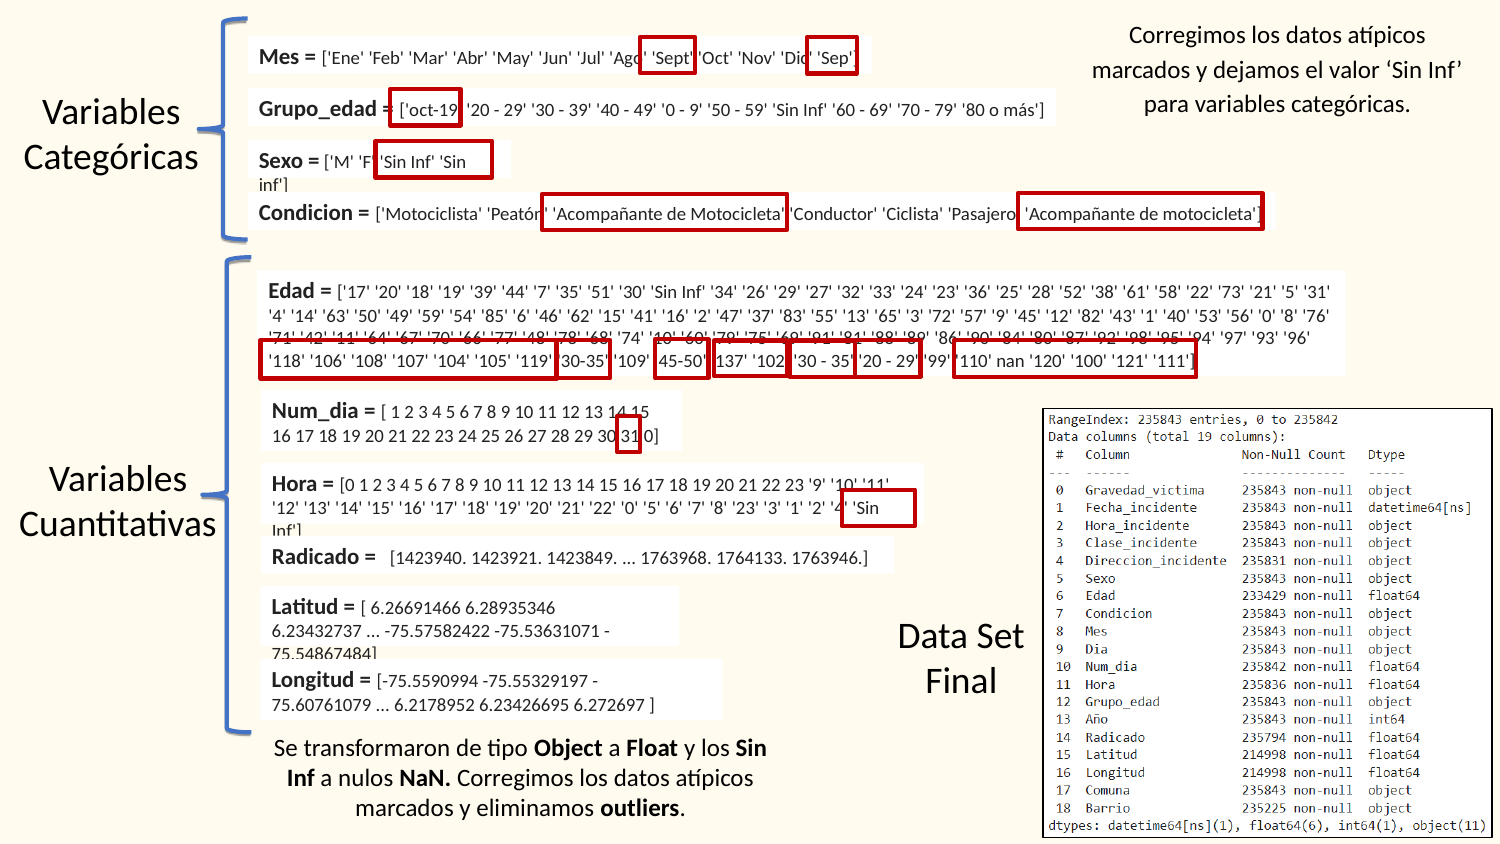

Corregimos los datos atípicos marcados y dejamos el valor ‘Sin Inf’ para variables categóricas.
Variables Categóricas
Mes = ['Ene' 'Feb' 'Mar' 'Abr' 'May' 'Jun' 'Jul' 'Ago' 'Sept' 'Oct' 'Nov' 'Dic' 'Sep']
Grupo_edad = ['oct-19' '20 - 29' '30 - 39' '40 - 49' '0 - 9' '50 - 59' 'Sin Inf' '60 - 69' '70 - 79' '80 o más']
Sexo = ['M' 'F' 'Sin Inf' 'Sin inf']
Condicion = ['Motociclista' 'Peatón' 'Acompañante de Motocicleta' 'Conductor' 'Ciclista' 'Pasajero' 'Acompañante de motocicleta']
Variables Cuantitativas
Edad = ['17' '20' '18' '19' '39' '44' '7' '35' '51' '30' 'Sin Inf' '34' '26' '29' '27' '32' '33' '24' '23' '36' '25' '28' '52' '38' '61' '58' '22' '73' '21' '5' '31' '4' '14' '63' '50' '49' '59' '54' '85' '6' '46' '62' '15' '41' '16' '2' '47' '37' '83' '55' '13' '65' '3' '72' '57' '9' '45' '12' '82' '43' '1' '40' '53' '56' '0' '8' '76' '71' '42' '11' '64' '67' '70' '66' '77' '48' '78' '68' '74' '10' '60' '79' '75' '69' '91' '81' '88' '89' '86' '90' '84' '80' '87' '92' '98' '95' '94' '97' '93' '96' '118' '106' '108' '107' '104' '105' '119' '30-35' '109' '45-50' '137' '102' '30 - 35' '20 - 29' '99' '110' nan '120' '100' '121' '111']
Num_dia = [ 1 2 3 4 5 6 7 8 9 10 11 12 13 14 15 16 17 18 19 20 21 22 23 24 25 26 27 28 29 30 31 0]
Hora = [0 1 2 3 4 5 6 7 8 9 10 11 12 13 14 15 16 17 18 19 20 21 22 23 '9' '10' '11' '12' '13' '14' '15' '16' '17' '18' '19' '20' '21' '22' '0' '5' '6' '7' '8' '23' '3' '1' '2' '4' 'Sin Inf']
Radicado = [1423940. 1423921. 1423849. ... 1763968. 1764133. 1763946.]
Latitud = [ 6.26691466 6.28935346 6.23432737 ... -75.57582422 -75.53631071 -75.54867484]
Data Set Final
Longitud = [-75.5590994 -75.55329197 -75.60761079 ... 6.2178952 6.23426695 6.272697 ]
Se transformaron de tipo Object a Float y los Sin Inf a nulos NaN. Corregimos los datos atípicos marcados y eliminamos outliers.